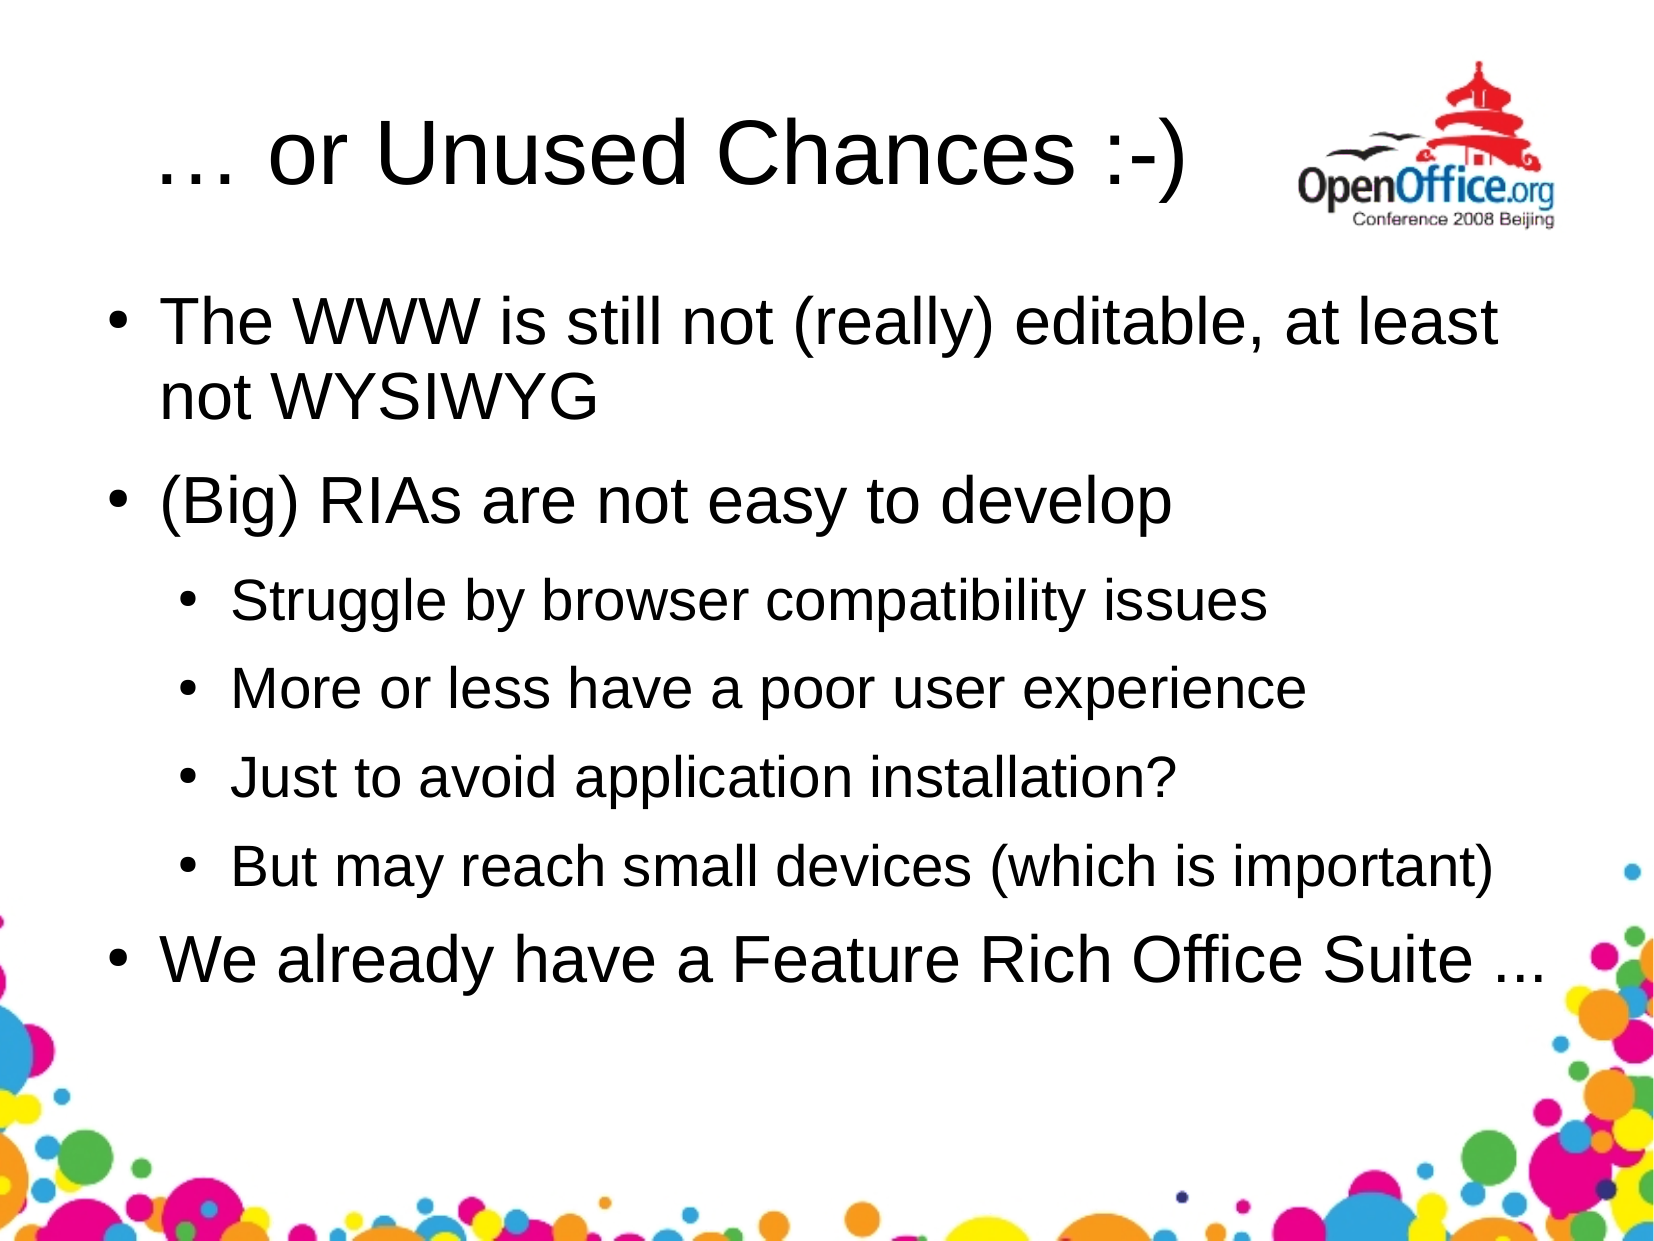

# … or Unused Chances :-)
The WWW is still not (really) editable, at least not WYSIWYG
(Big) RIAs are not easy to develop
Struggle by browser compatibility issues
More or less have a poor user experience
Just to avoid application installation?
But may reach small devices (which is important)
We already have a Feature Rich Office Suite ...